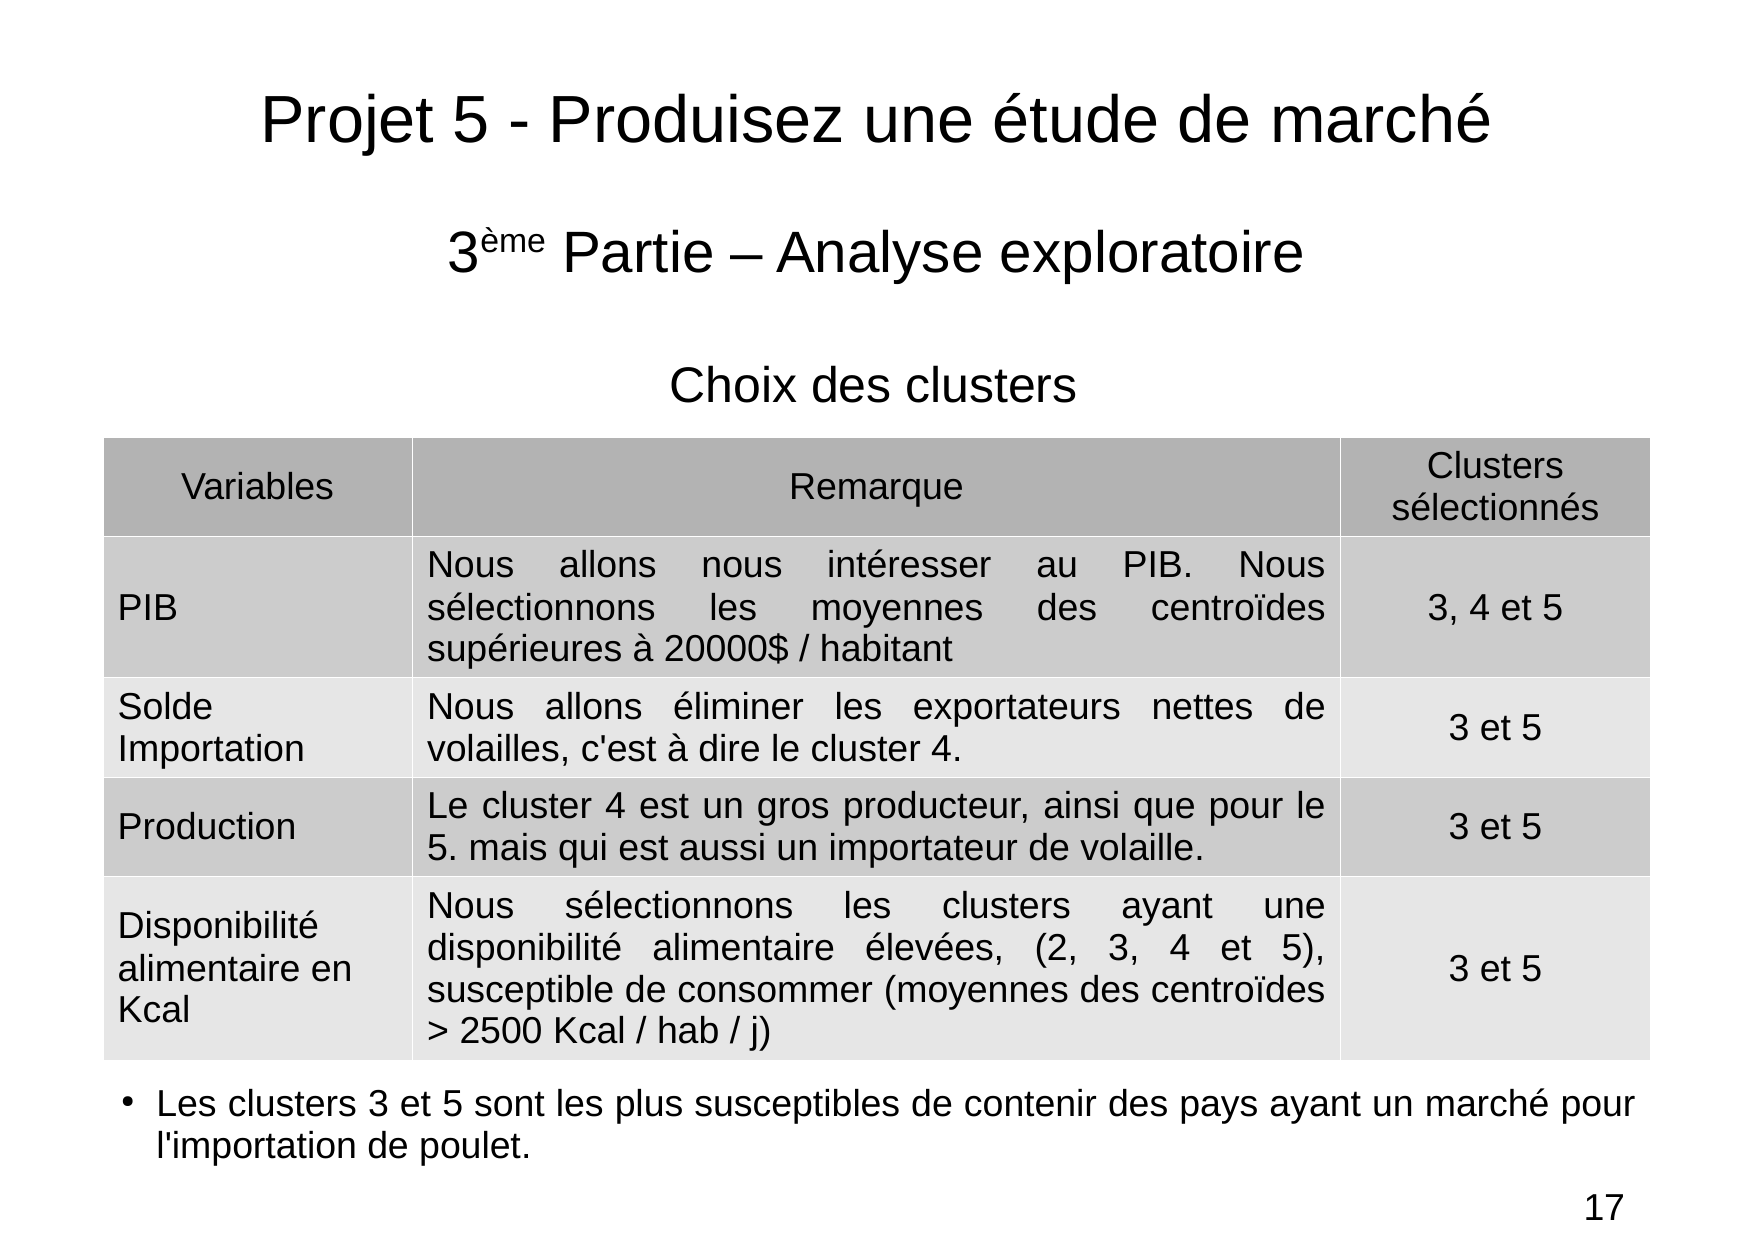

# Projet 5 - Produisez une étude de marché
3ème Partie – Analyse exploratoire
Choix des clusters
| Variables | Remarque | Clusters sélectionnés |
| --- | --- | --- |
| PIB | Nous allons nous intéresser au PIB. Nous sélectionnons les moyennes des centroïdes supérieures à 20000$ / habitant | 3, 4 et 5 |
| Solde Importation | Nous allons éliminer les exportateurs nettes de volailles, c'est à dire le cluster 4. | 3 et 5 |
| Production | Le cluster 4 est un gros producteur, ainsi que pour le 5. mais qui est aussi un importateur de volaille. | 3 et 5 |
| Disponibilité alimentaire en Kcal | Nous sélectionnons les clusters ayant une disponibilité alimentaire élevées, (2, 3, 4 et 5), susceptible de consommer (moyennes des centroïdes > 2500 Kcal / hab / j) | 3 et 5 |
Les clusters 3 et 5 sont les plus susceptibles de contenir des pays ayant un marché pour l'importation de poulet.